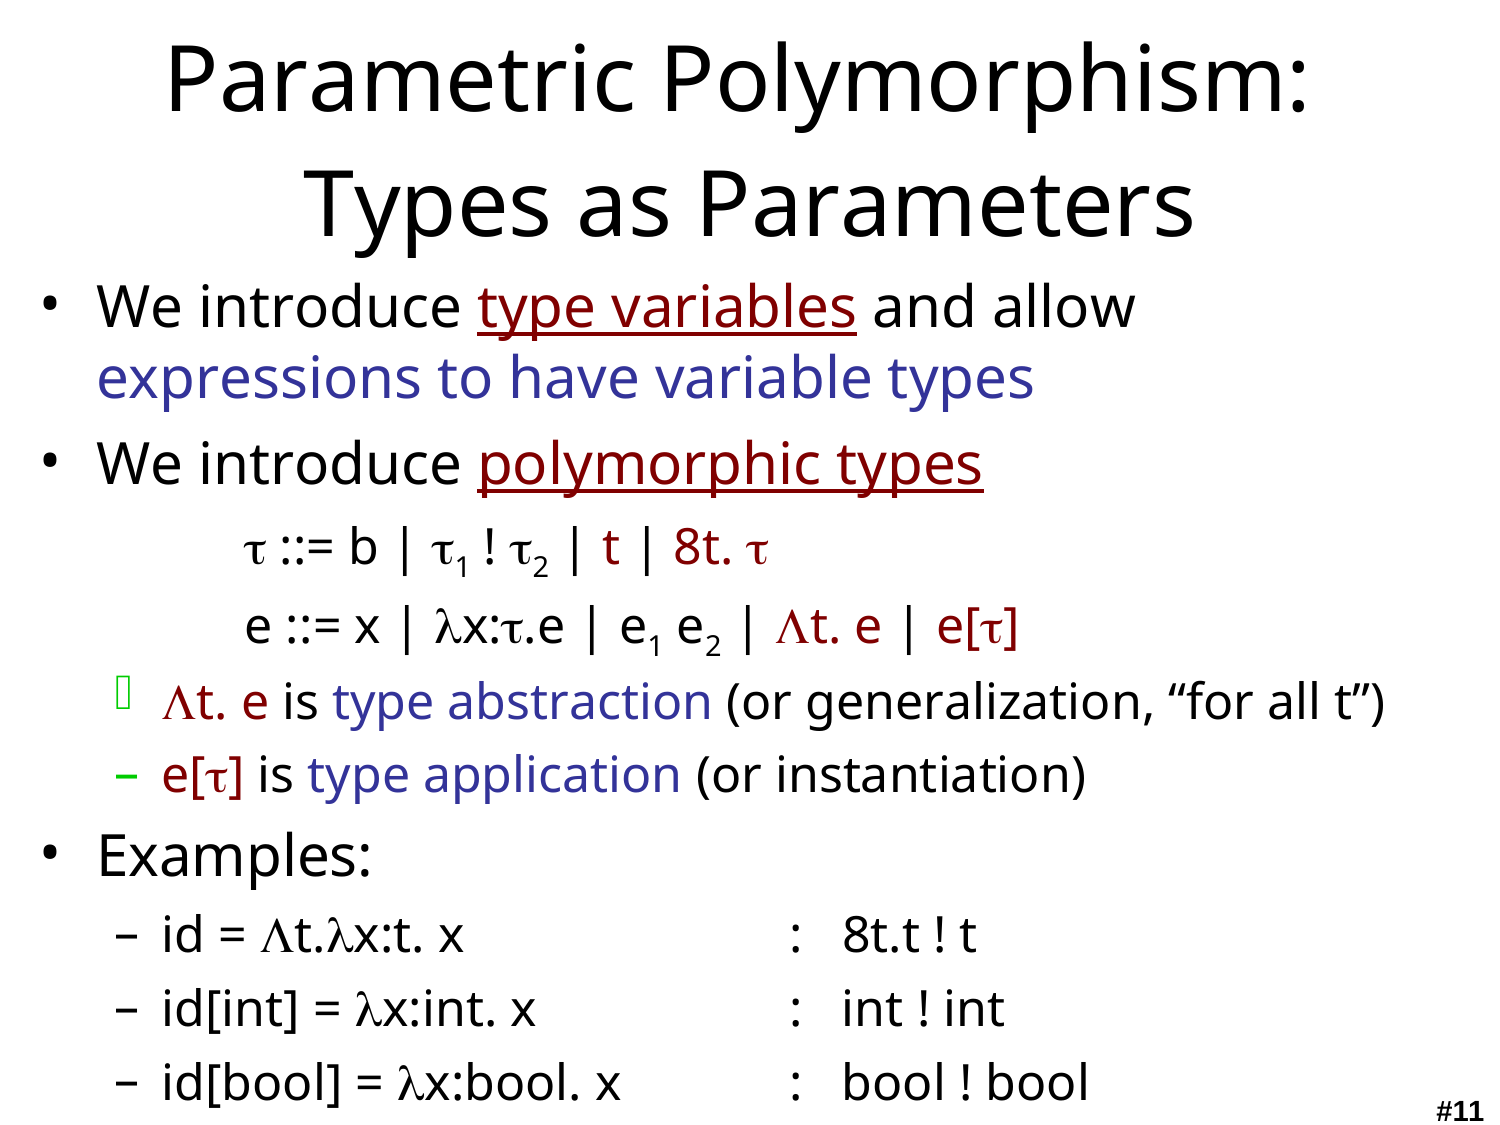

# Parametric Polymorphism: Types as Parameters
We introduce type variables and allow expressions to have variable types
We introduce polymorphic types
  ::= b | 1 ! 2 | t | 8t. 
 e ::= x | x:.e | e1 e2 | t. e | e[]
t. e is type abstraction (or generalization, “for all t”)
e[] is type application (or instantiation)
Examples:
id = t.x:t. x 		: 8t.t ! t
id[int] = x:int. x 		: int ! int
id[bool] = x:bool. x		: bool ! bool
“id 5” is invalid. Use “id[int] 5” instead
11